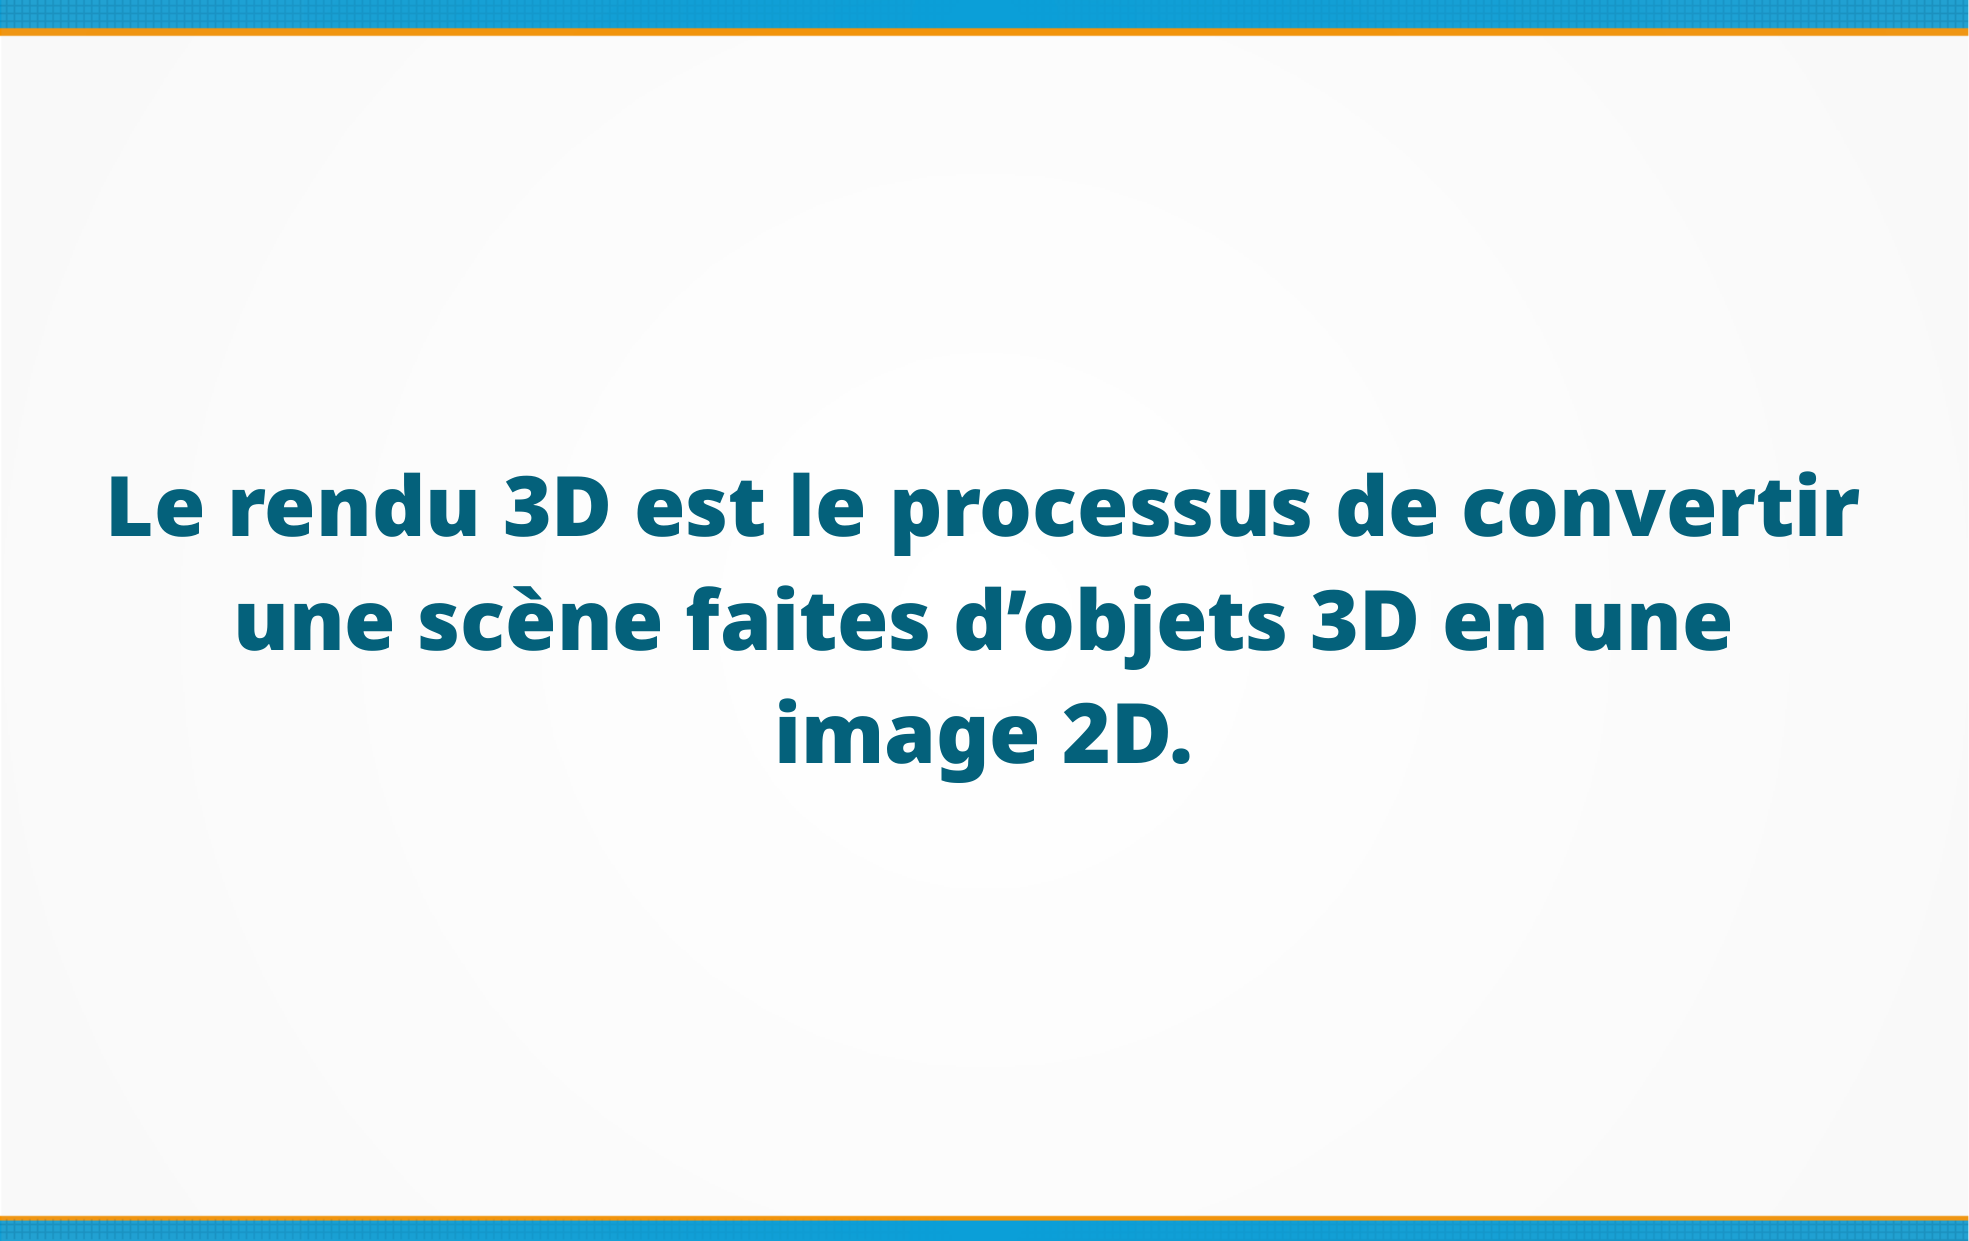

# Le rendu 3D est le processus de convertir une scène faites d’objets 3D en une image 2D.